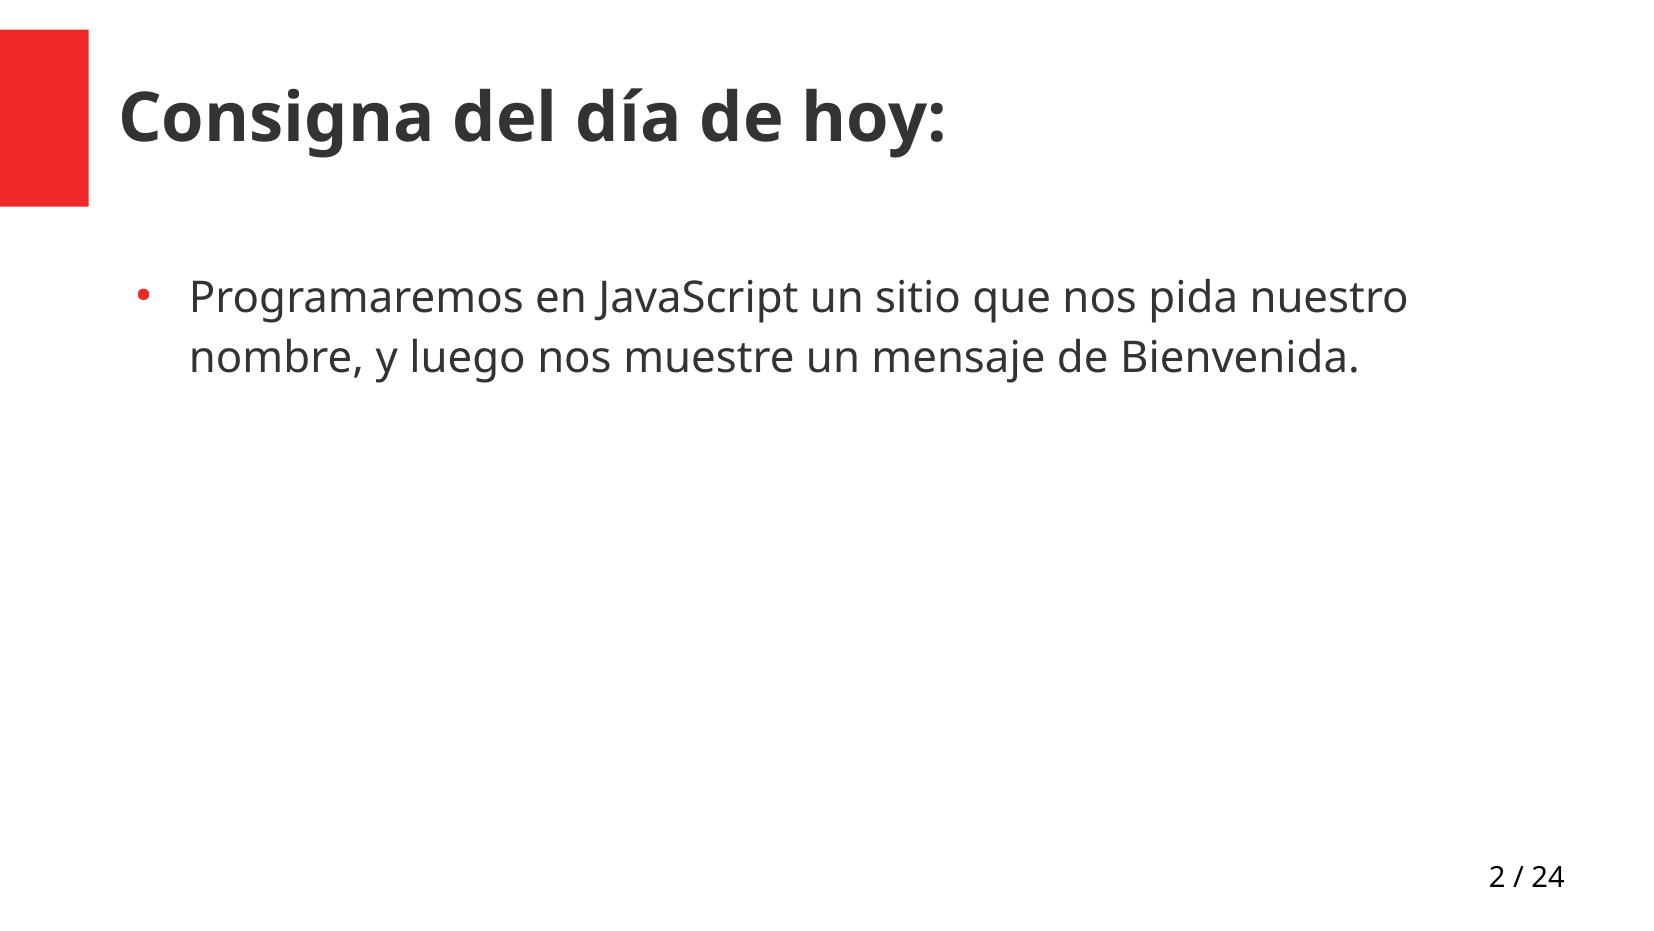

# Consigna del día de hoy:
Programaremos en JavaScript un sitio que nos pida nuestro nombre, y luego nos muestre un mensaje de Bienvenida.
2